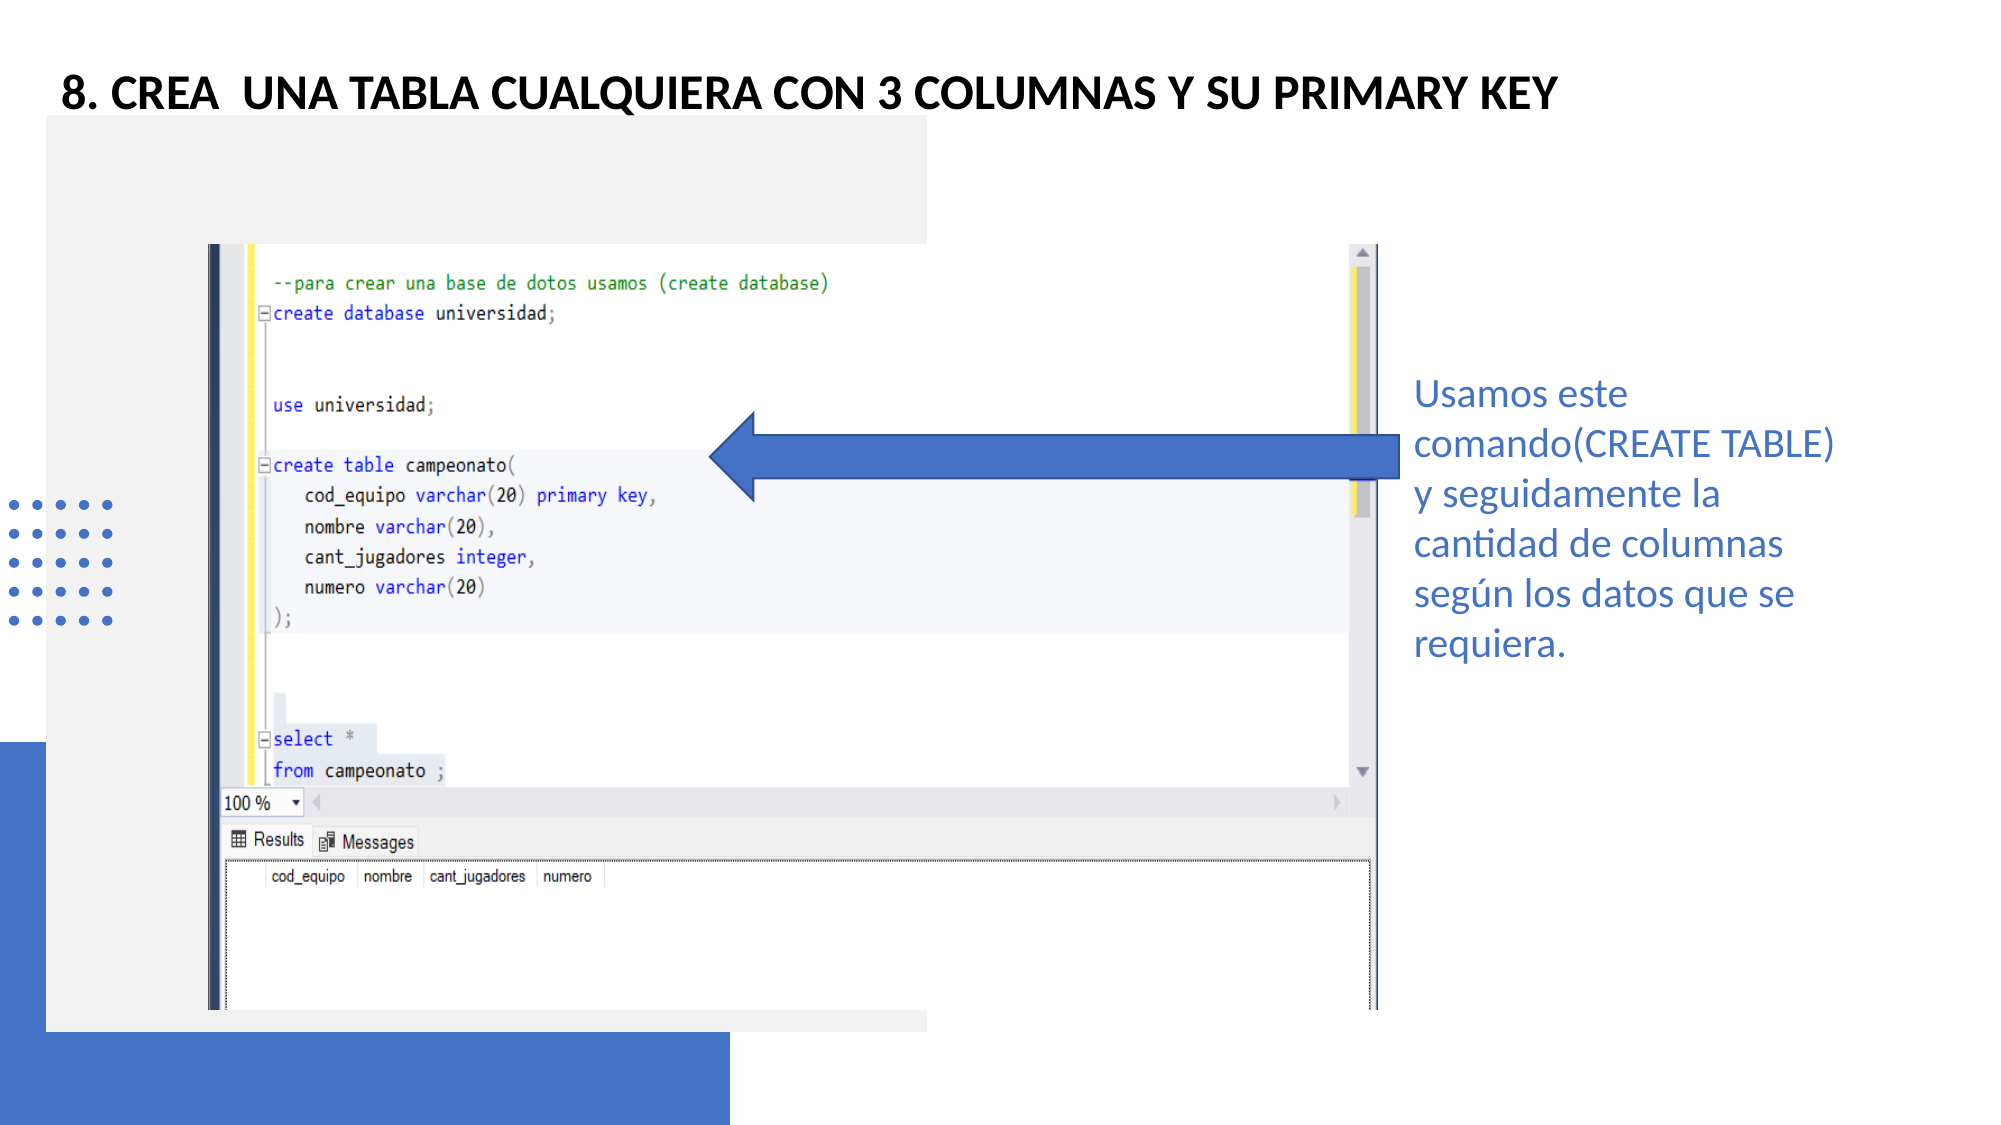

8. CREA UNA TABLA CUALQUIERA CON 3 COLUMNAS Y SU PRIMARY KEY
Usamos este comando(CREATE TABLE) y seguidamente la cantidad de columnas según los datos que se requiera.